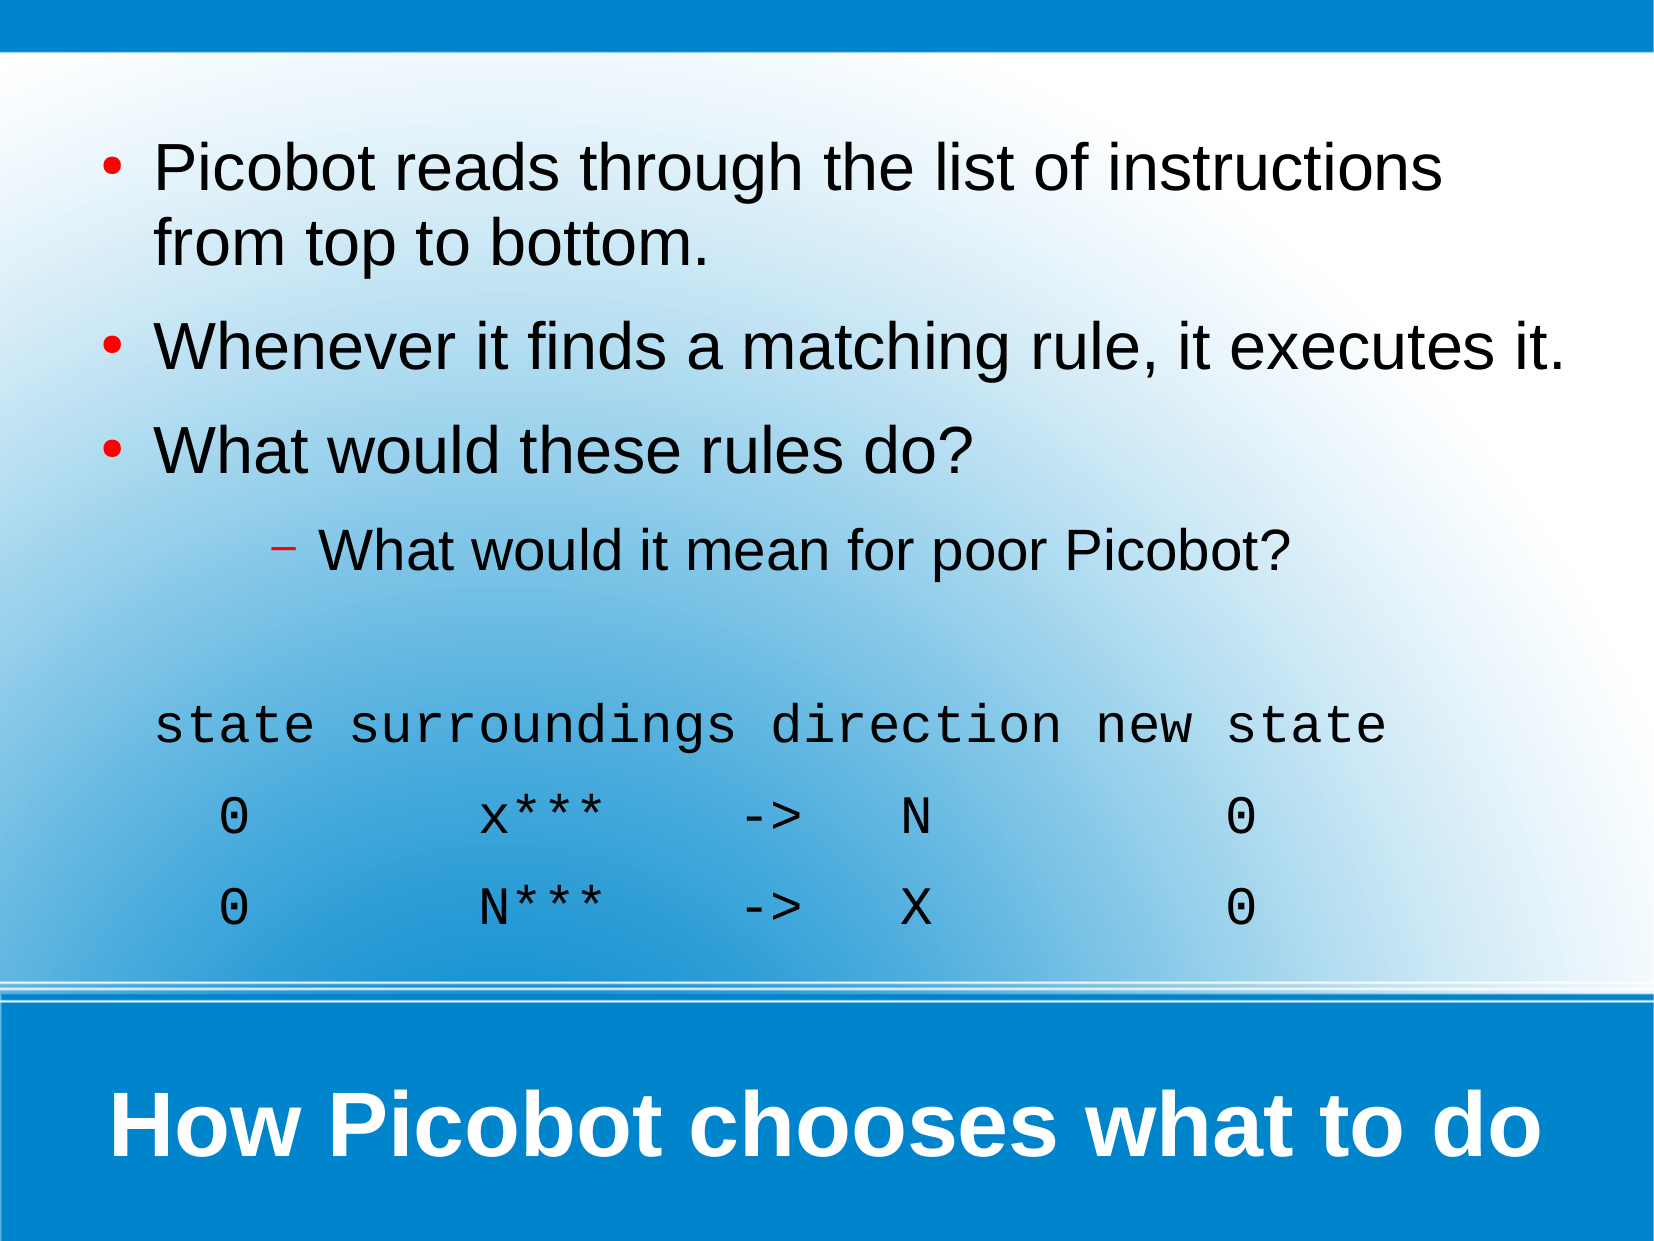

Picobot reads through the list of instructions from top to bottom.
Whenever it finds a matching rule, it executes it.
What would these rules do?
What would it mean for poor Picobot?
state surroundings direction new state
 0 x*** -> N 0
 0 N*** -> X 0
# How Picobot chooses what to do